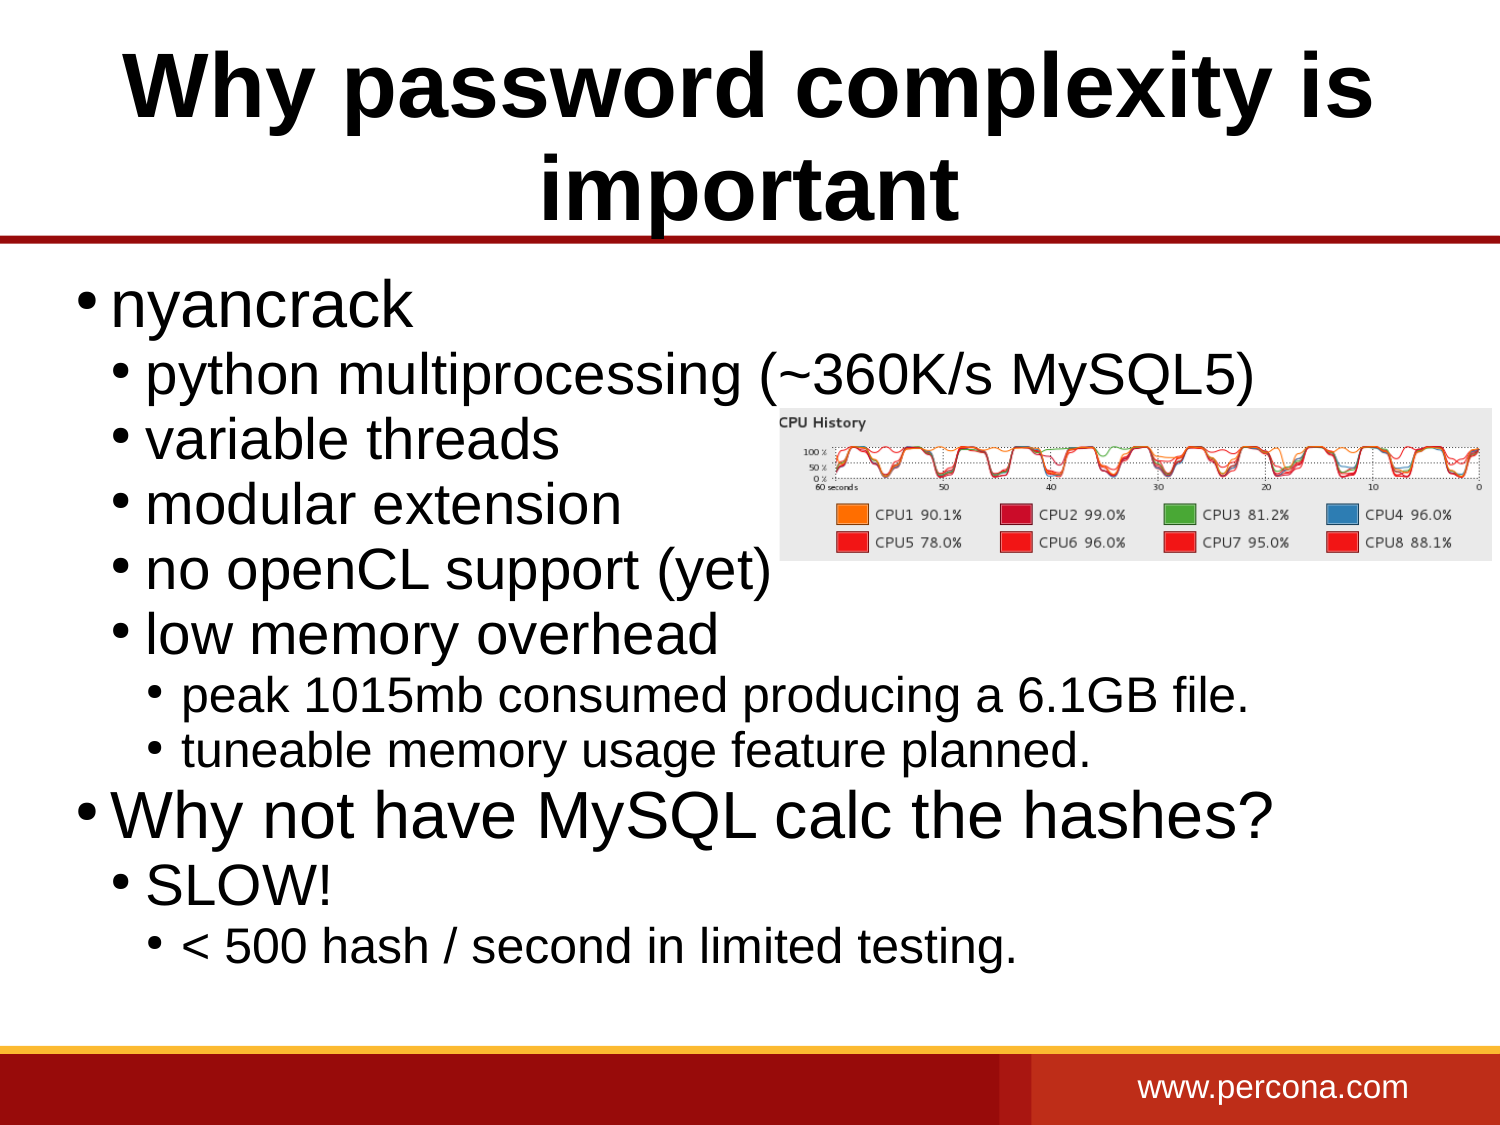

Why password complexity is important
nyancrack
python multiprocessing (~360K/s MySQL5)
variable threads
modular extension
no openCL support (yet)
low memory overhead
peak 1015mb consumed producing a 6.1GB file.
tuneable memory usage feature planned.
Why not have MySQL calc the hashes?
SLOW!
< 500 hash / second in limited testing.